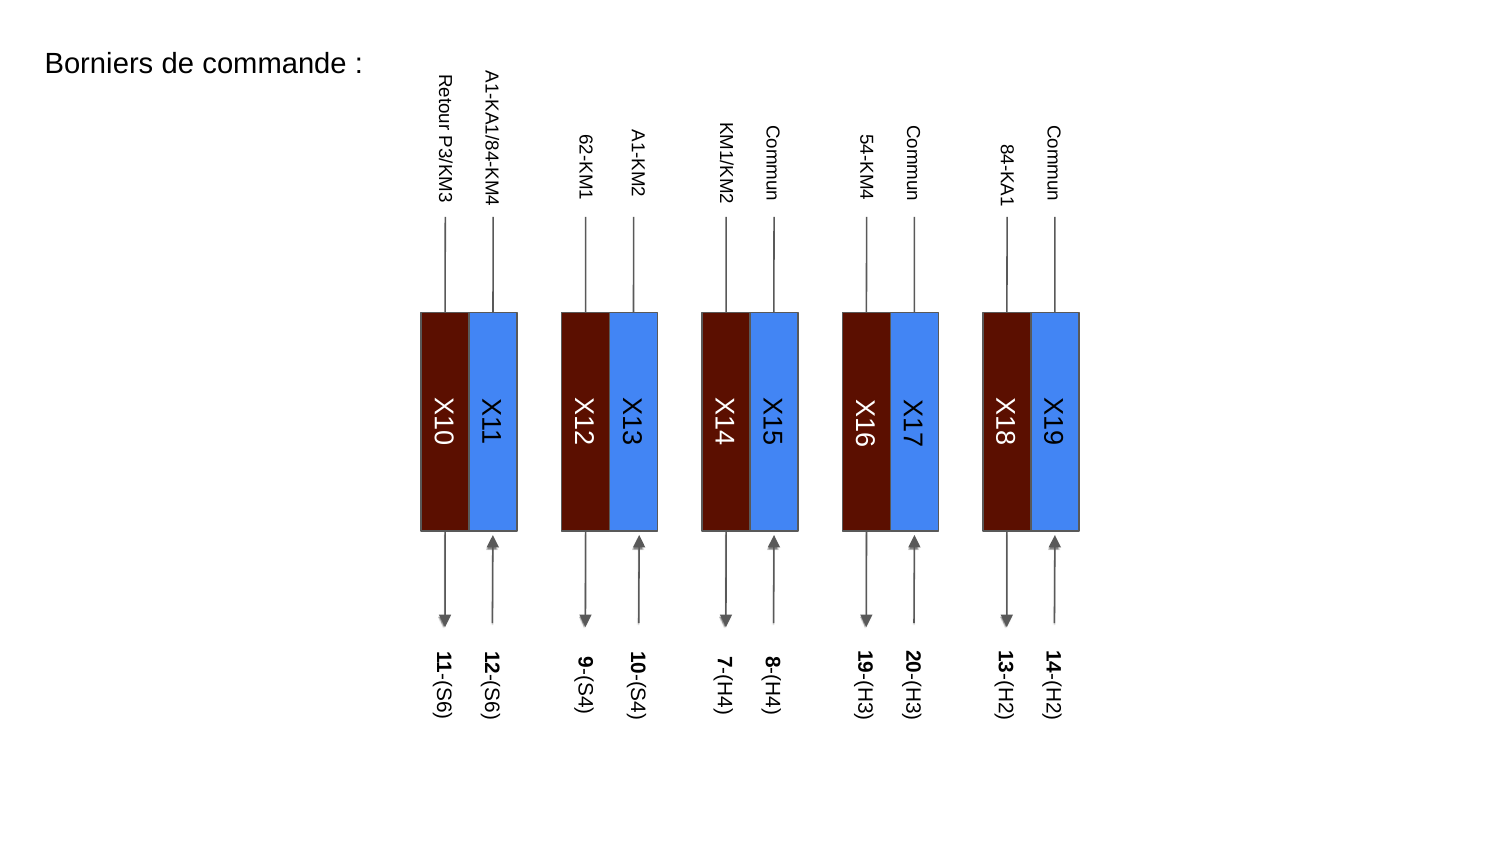

Borniers de commande :
Retour P3/KM3
A1-KA1/84-KM4
Commun
Commun
Commun
KM1/KM2
A1-KM2
62-KM1
54-KM4
84-KA1
X10
X11
X12
X13
X14
X15
X18
X19
X16
X17
11-(S6)
12-(S6)
9-(S4)
10-(S4)
7-(H4)
8-(H4)
19-(H3)
20-(H3)
13-(H2)
14-(H2)